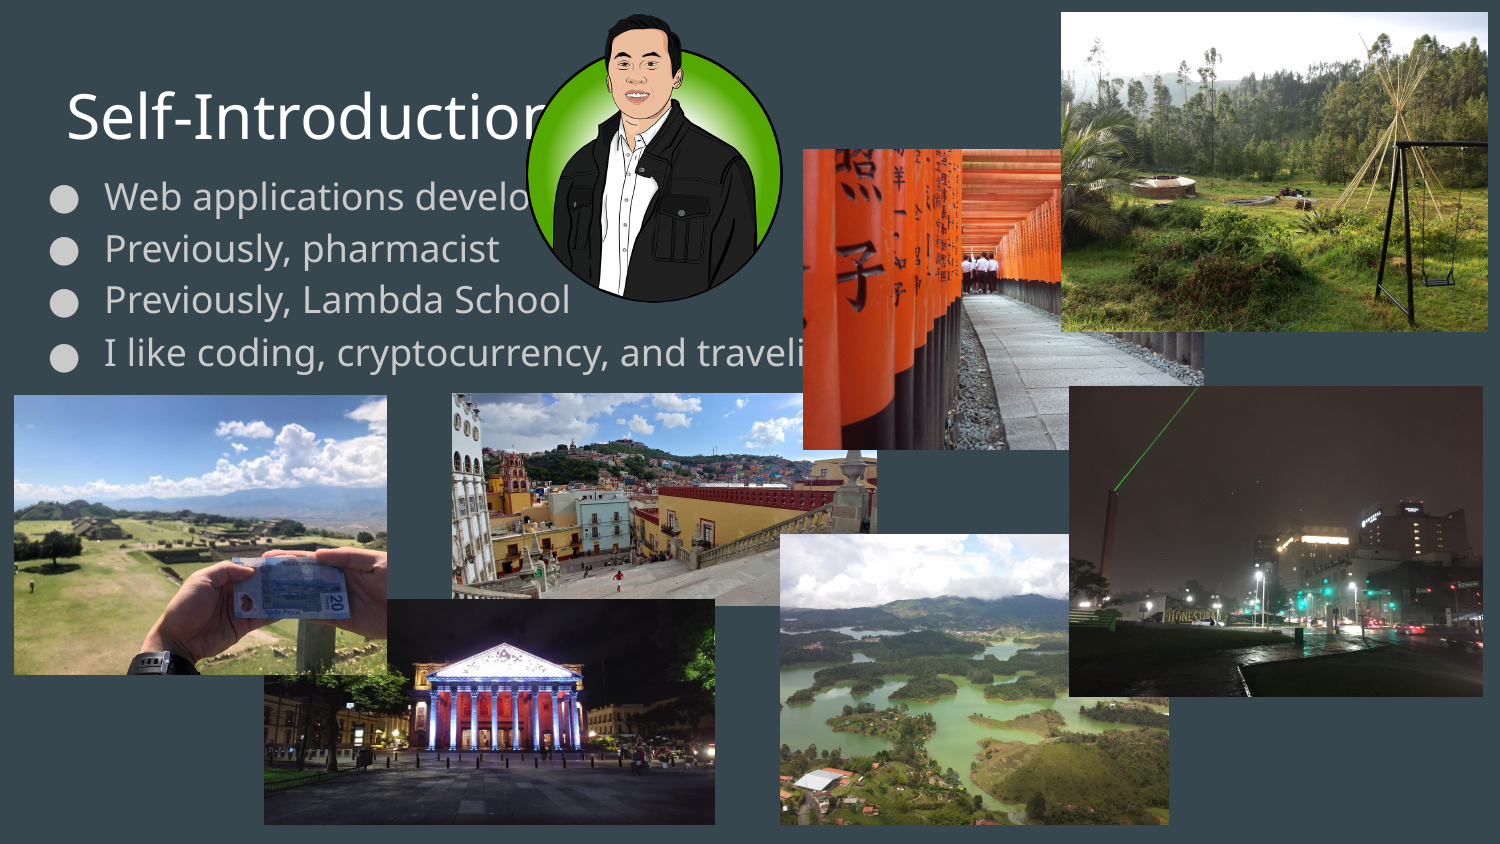

# Self-Introduction
Web applications developer
Previously, pharmacist
Previously, Lambda School
I like coding, cryptocurrency, and traveling!